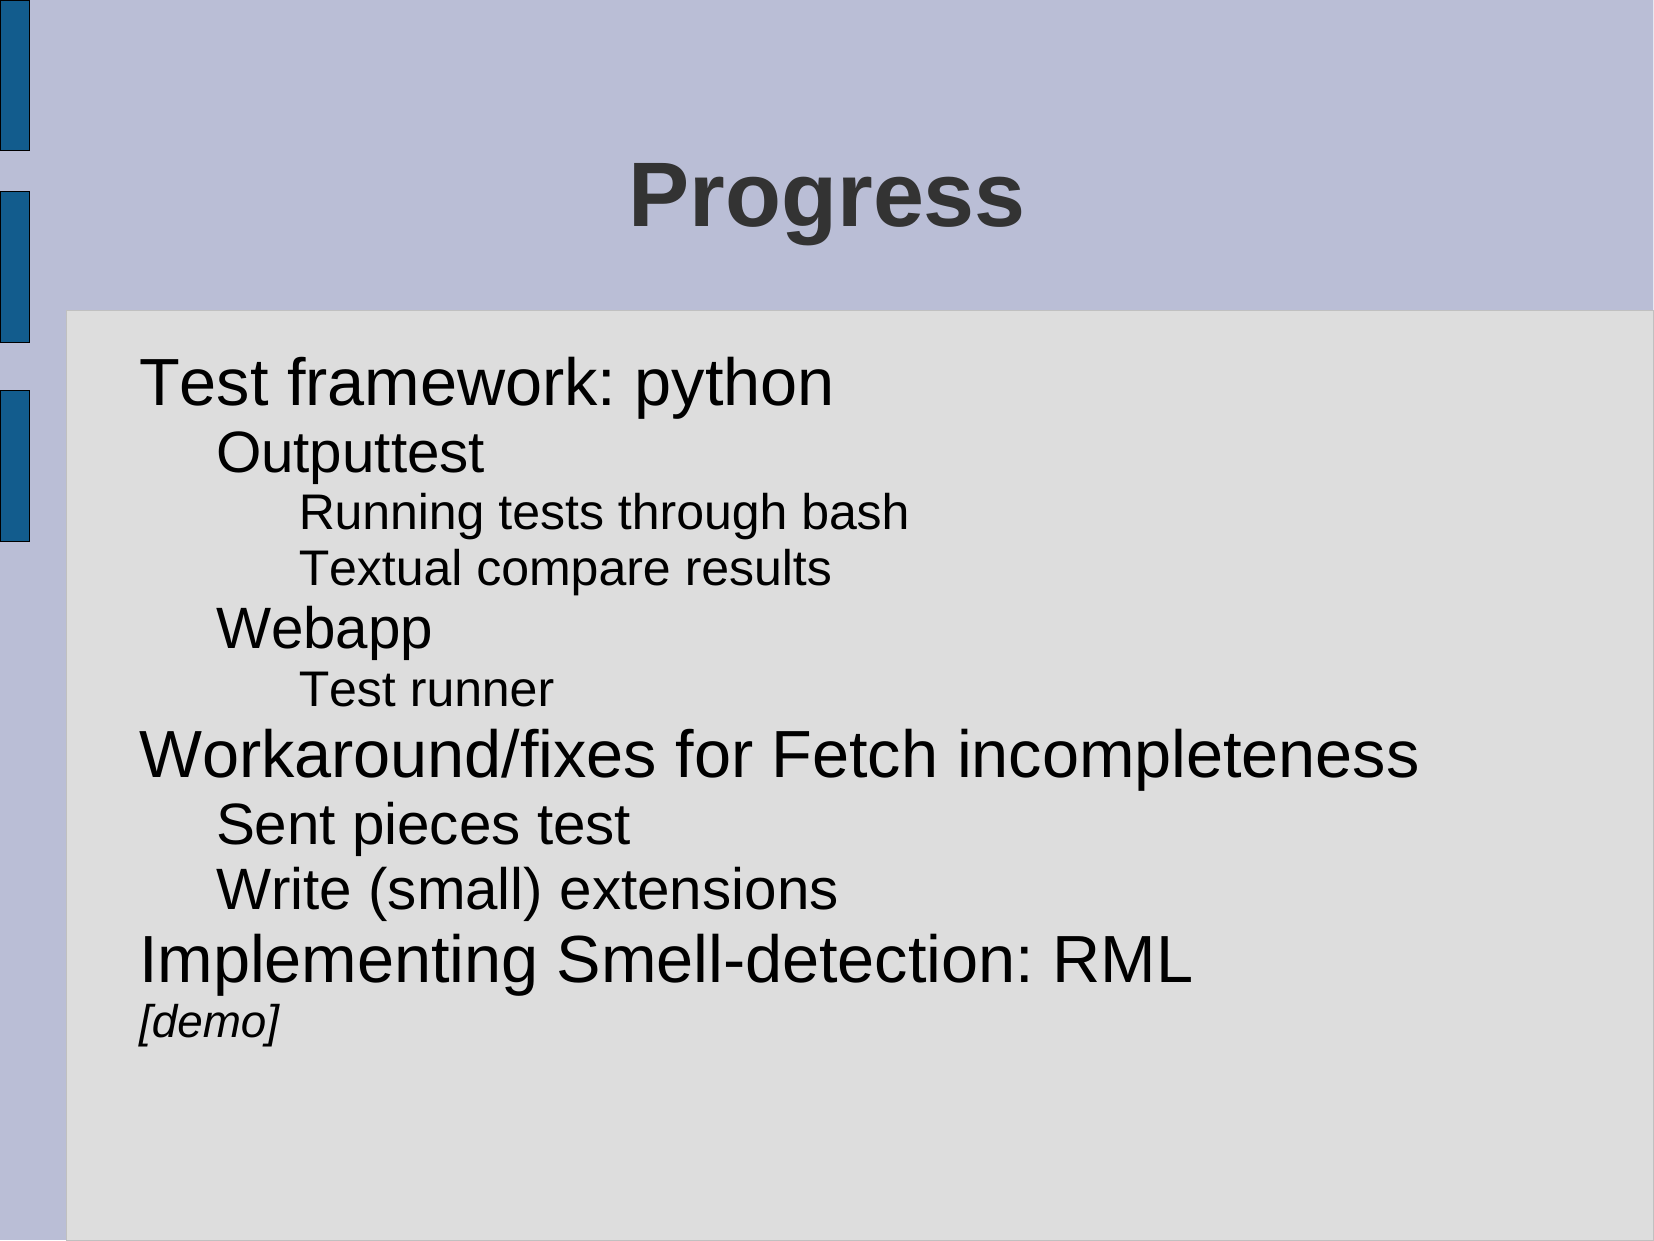

# Progress
Test framework: python
Outputtest
Running tests through bash
Textual compare results
Webapp
Test runner
Workaround/fixes for Fetch incompleteness
Sent pieces test
Write (small) extensions
Implementing Smell-detection: RML
[demo]